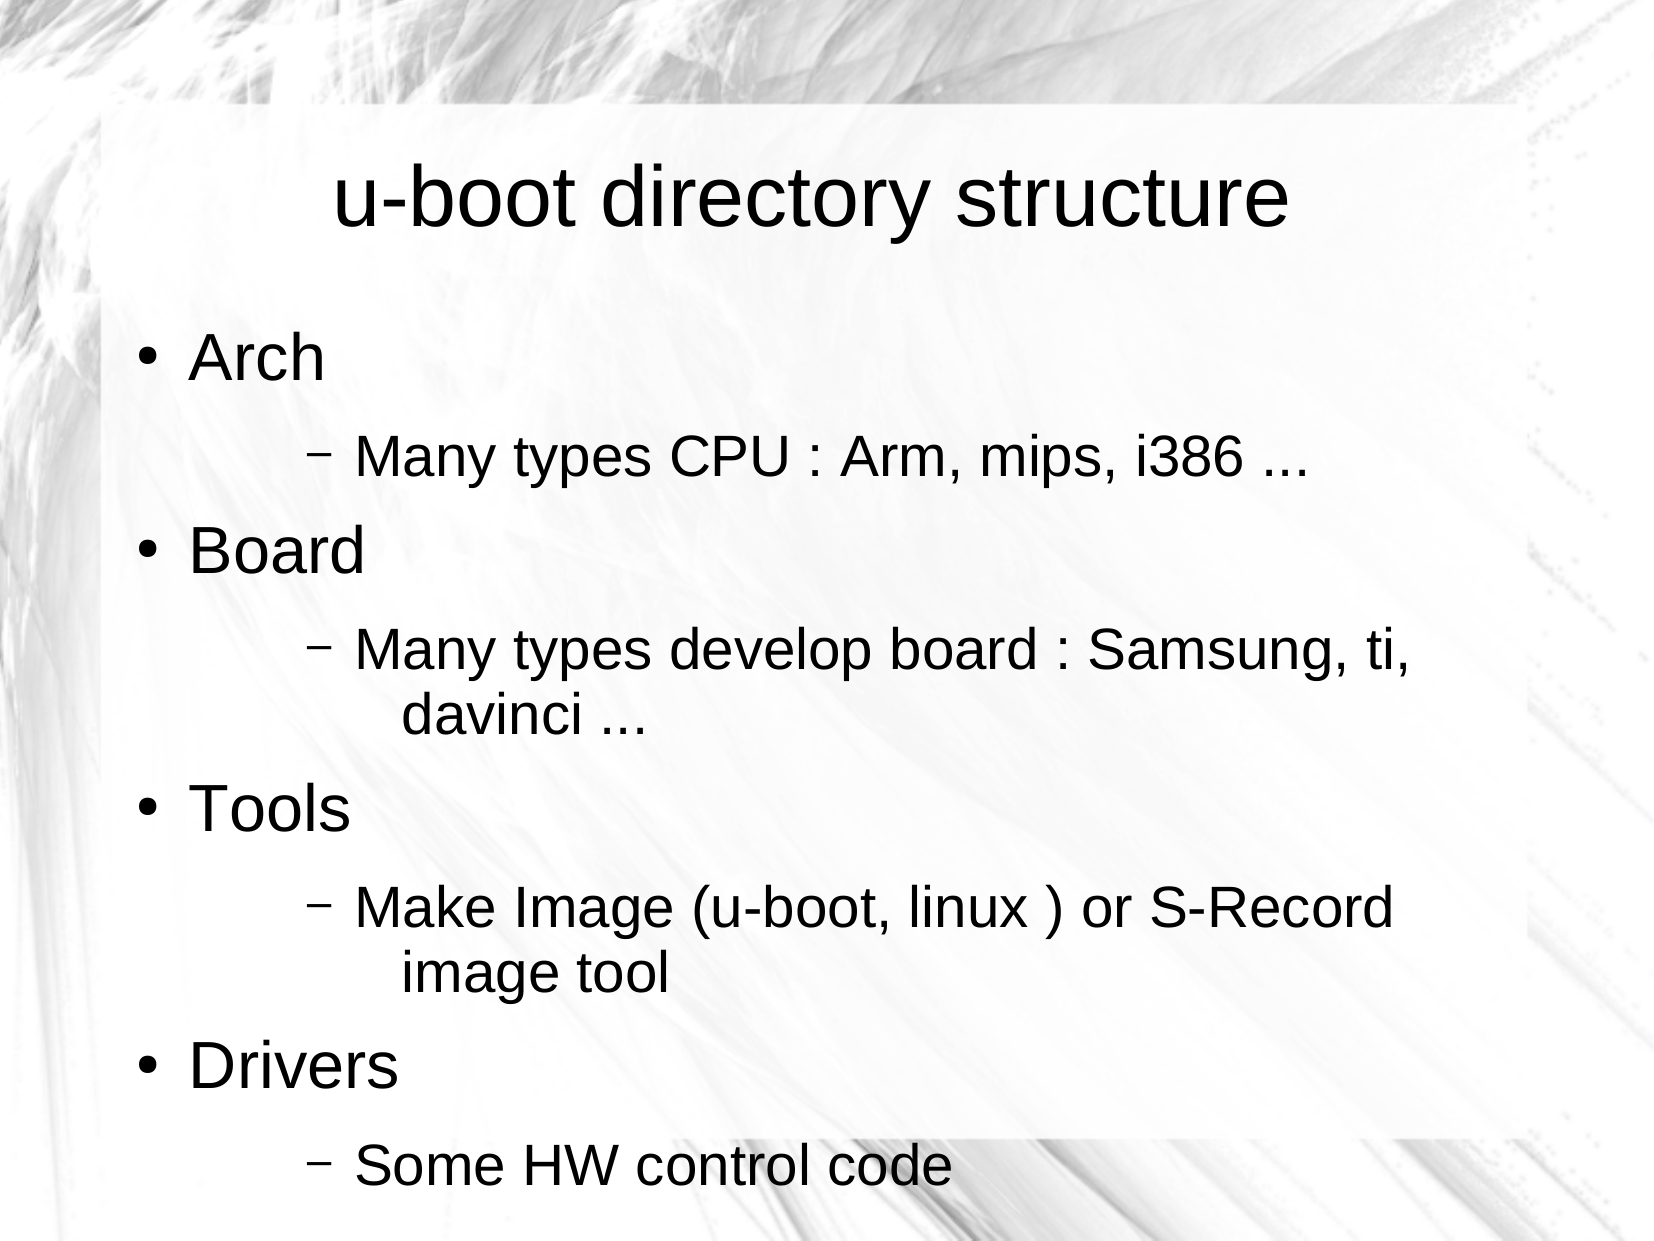

# u-boot directory structure
Arch
Many types CPU : Arm, mips, i386 ...
Board
Many types develop board : Samsung, ti, davinci ...
Tools
Make Image (u-boot, linux ) or S-Record image tool
Drivers
Some HW control code